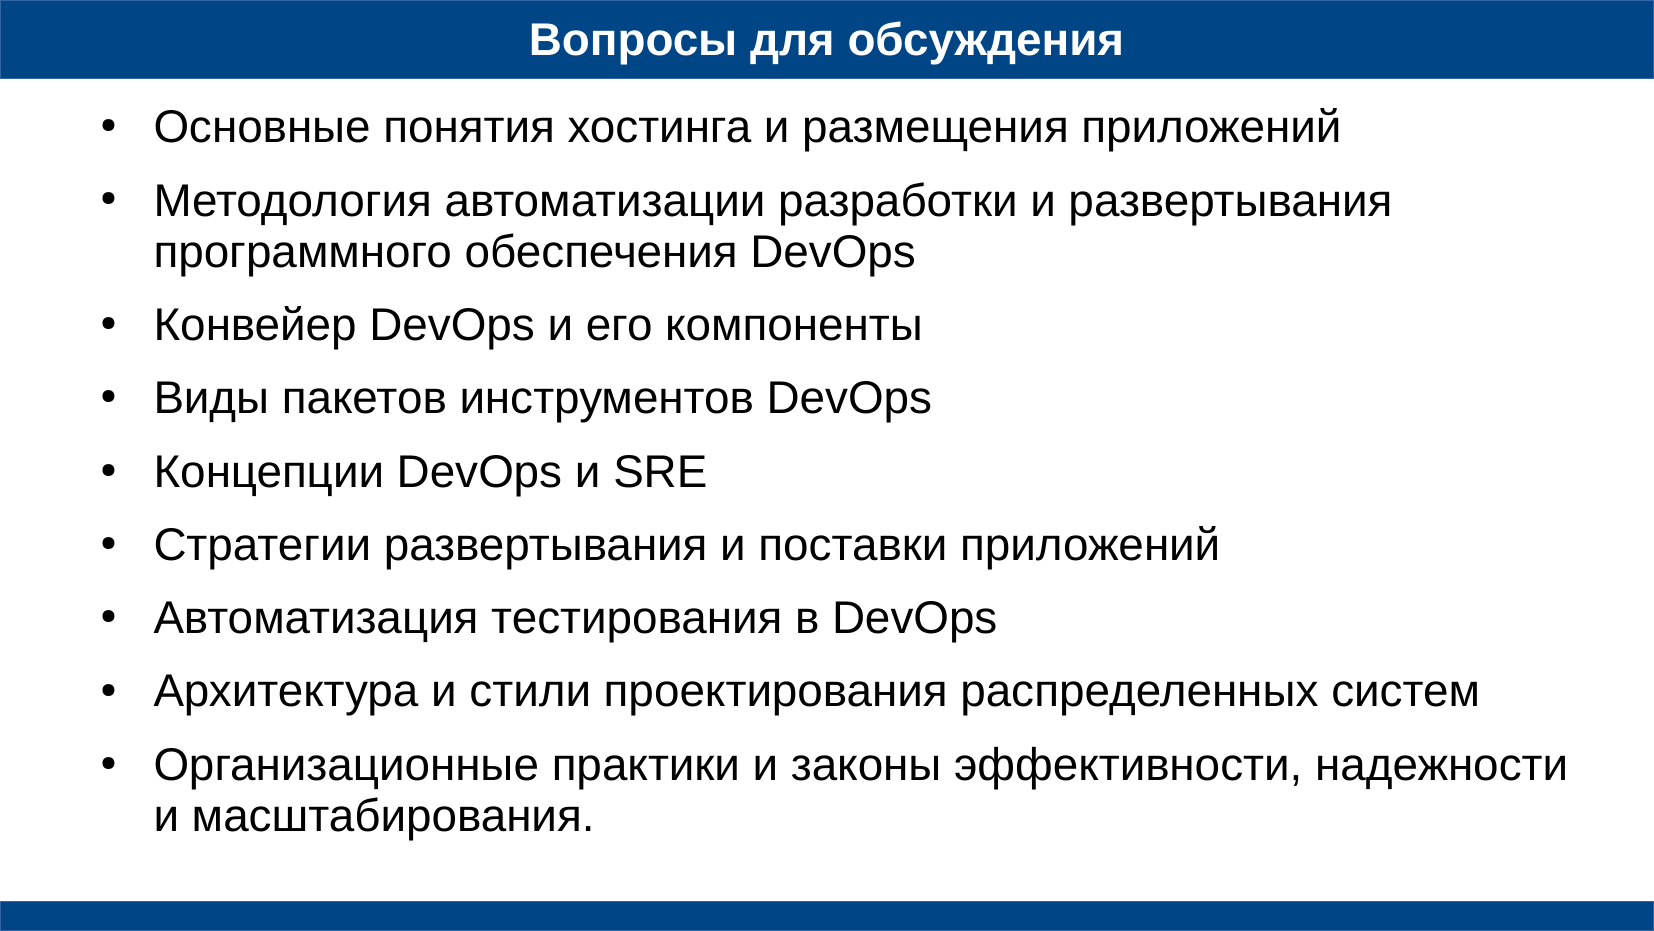

# Вопросы для обсуждения
Основные понятия хостинга и размещения приложений
Методология автоматизации разработки и развертывания программного обеспечения DevOps
Конвейер DevOps и его компоненты
Виды пакетов инструментов DevOps
Концепции DevOps и SRE
Стратегии развертывания и поставки приложений
Автоматизация тестирования в DevOps
Архитектура и стили проектирования распределенных систем
Организационные практики и законы эффективности, надежности и масштабирования.